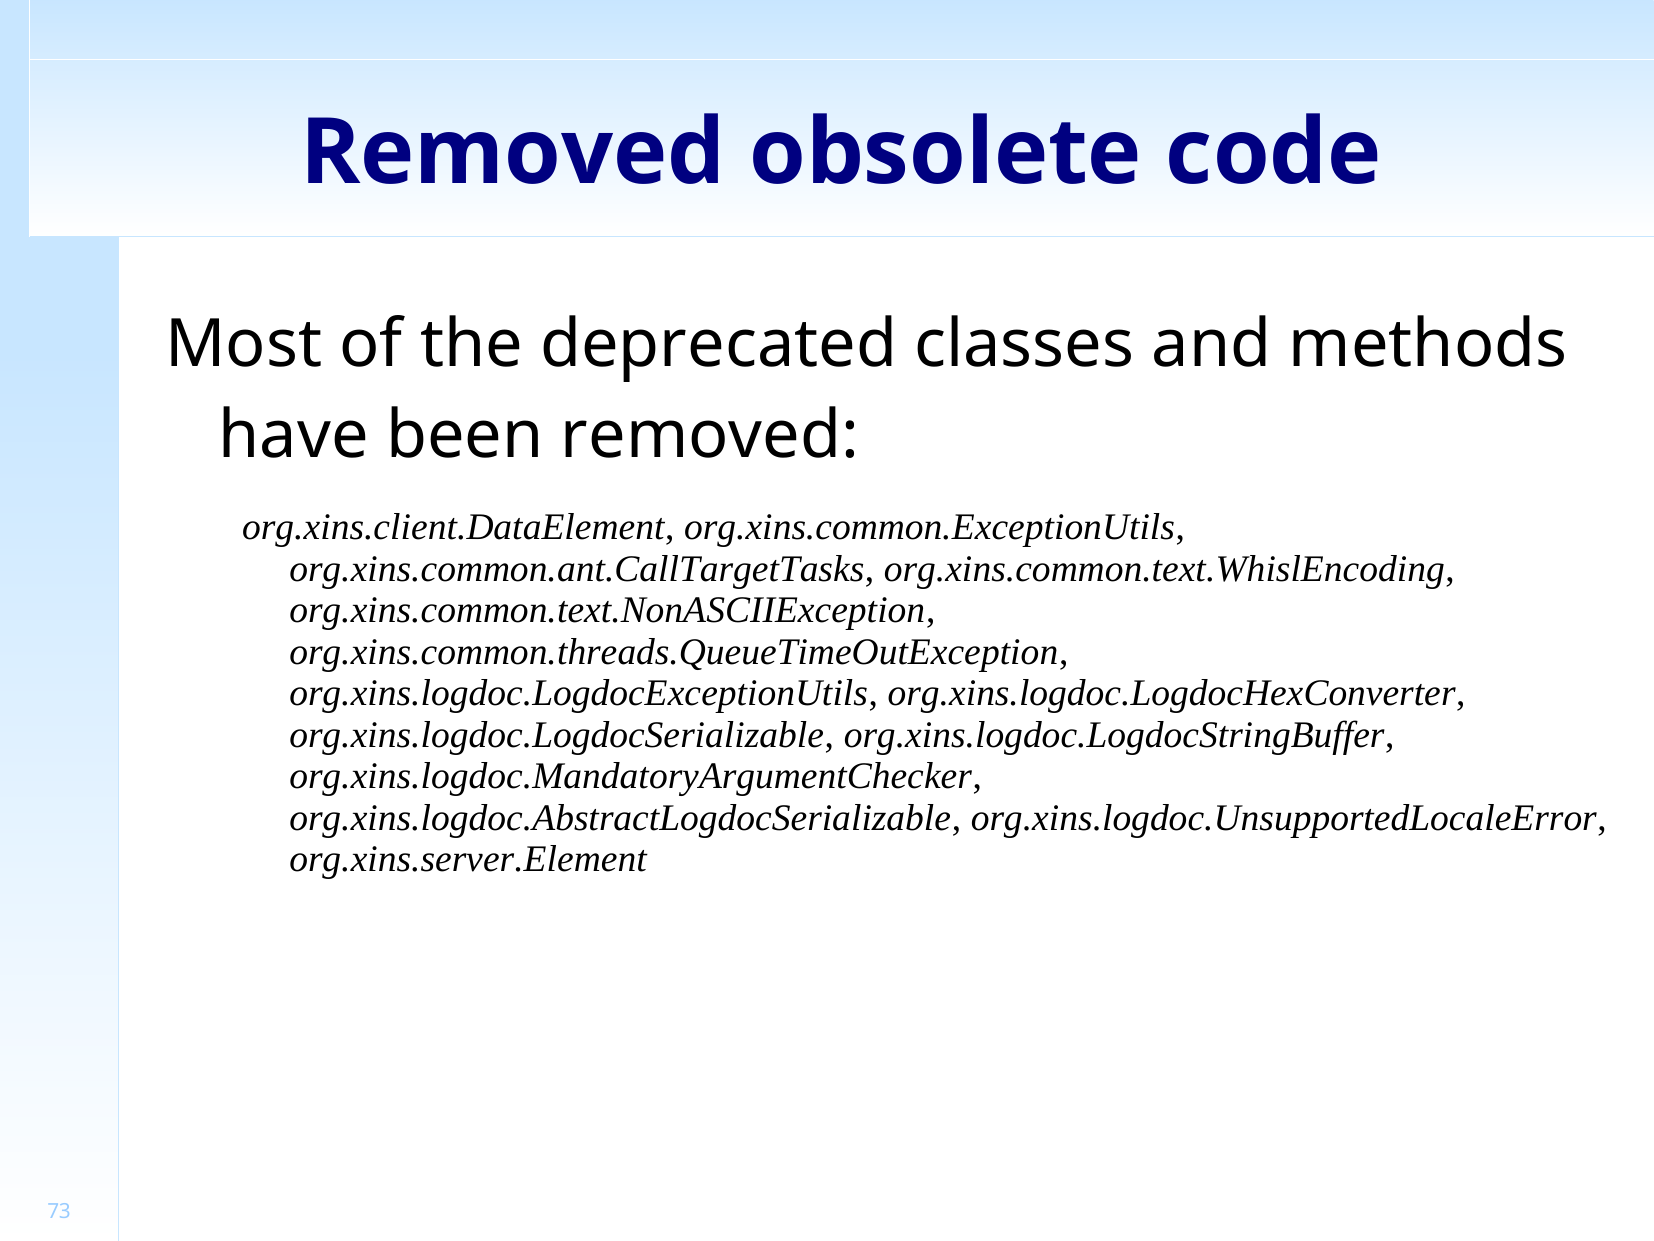

# Removed obsolete code
Most of the deprecated classes and methods have been removed:
org.xins.client.DataElement, org.xins.common.ExceptionUtils, org.xins.common.ant.CallTargetTasks, org.xins.common.text.WhislEncoding, org.xins.common.text.NonASCIIException, org.xins.common.threads.QueueTimeOutException, org.xins.logdoc.LogdocExceptionUtils, org.xins.logdoc.LogdocHexConverter, org.xins.logdoc.LogdocSerializable, org.xins.logdoc.LogdocStringBuffer, org.xins.logdoc.MandatoryArgumentChecker, org.xins.logdoc.AbstractLogdocSerializable, org.xins.logdoc.UnsupportedLocaleError, org.xins.server.Element